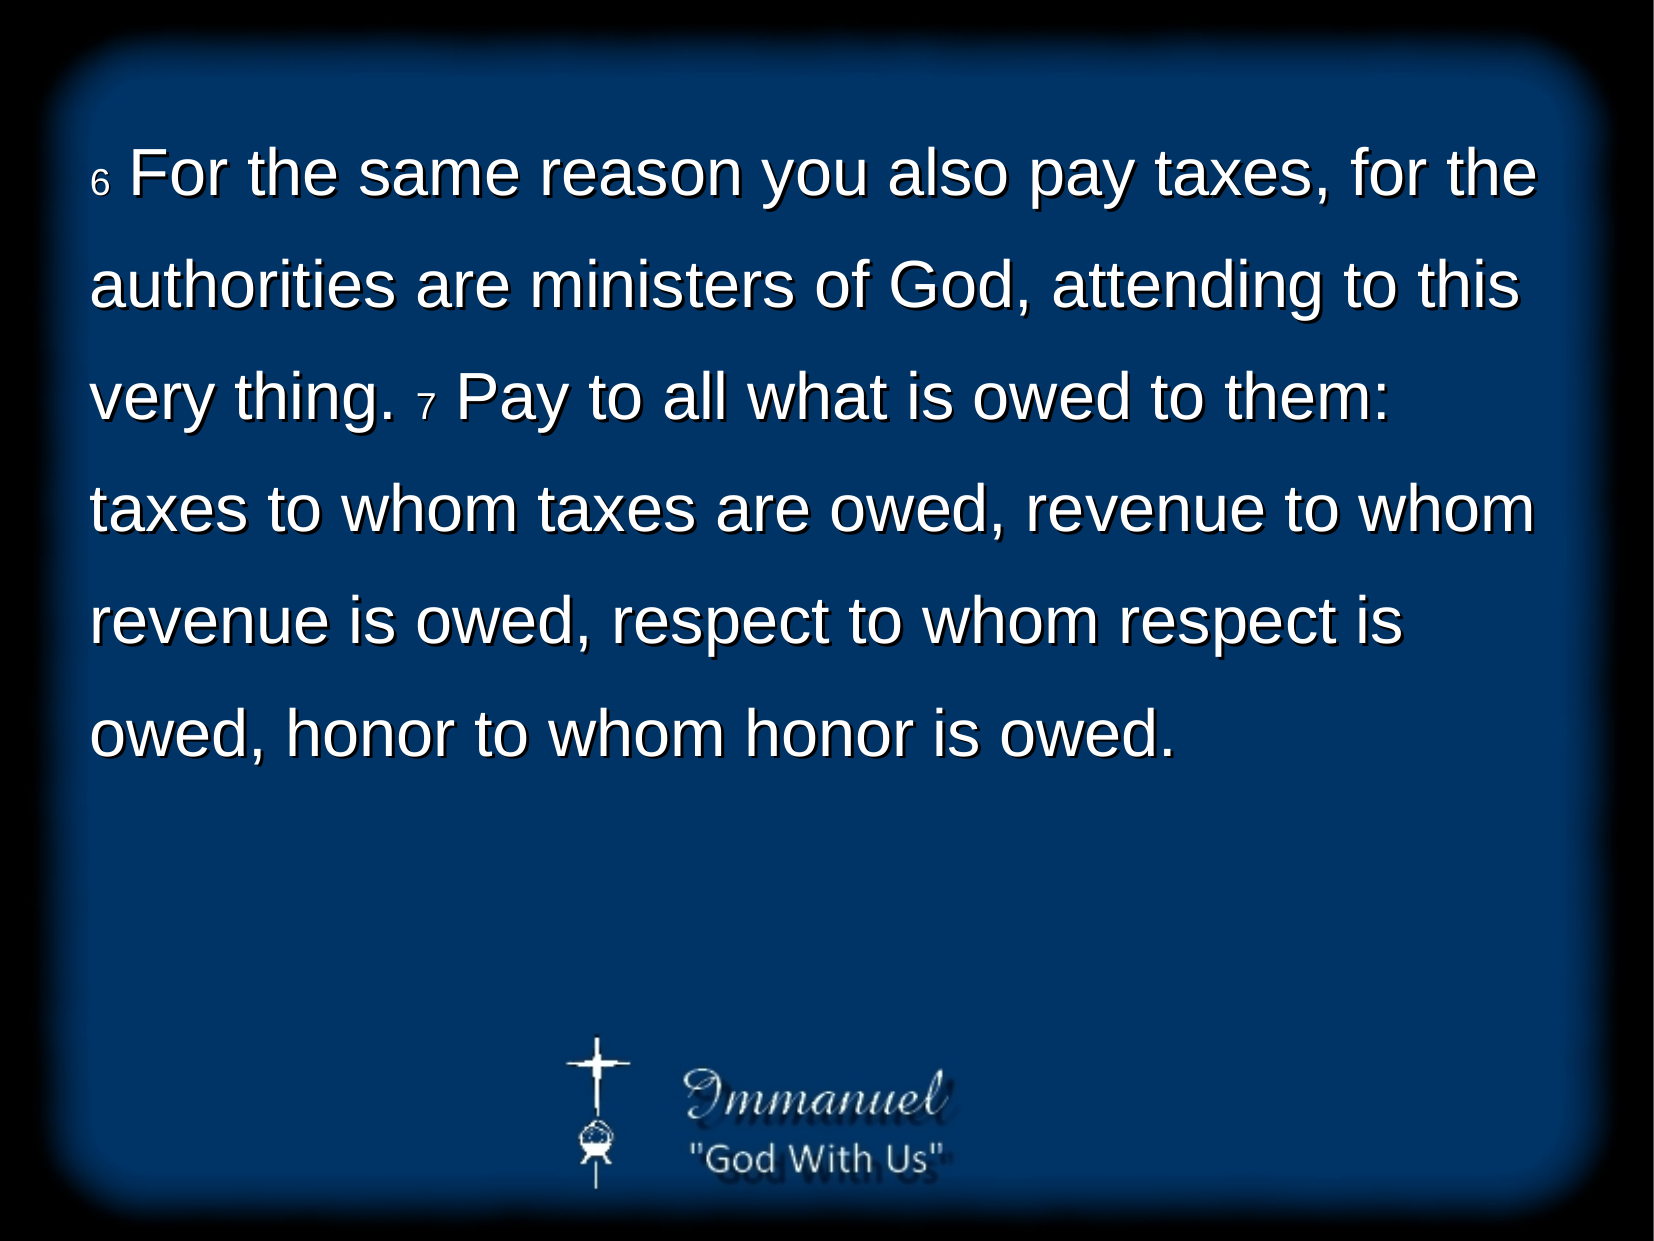

6 For the same reason you also pay taxes, for the authorities are ministers of God, attending to this very thing. 7 Pay to all what is owed to them: taxes to whom taxes are owed, revenue to whom revenue is owed, respect to whom respect is owed, honor to whom honor is owed.